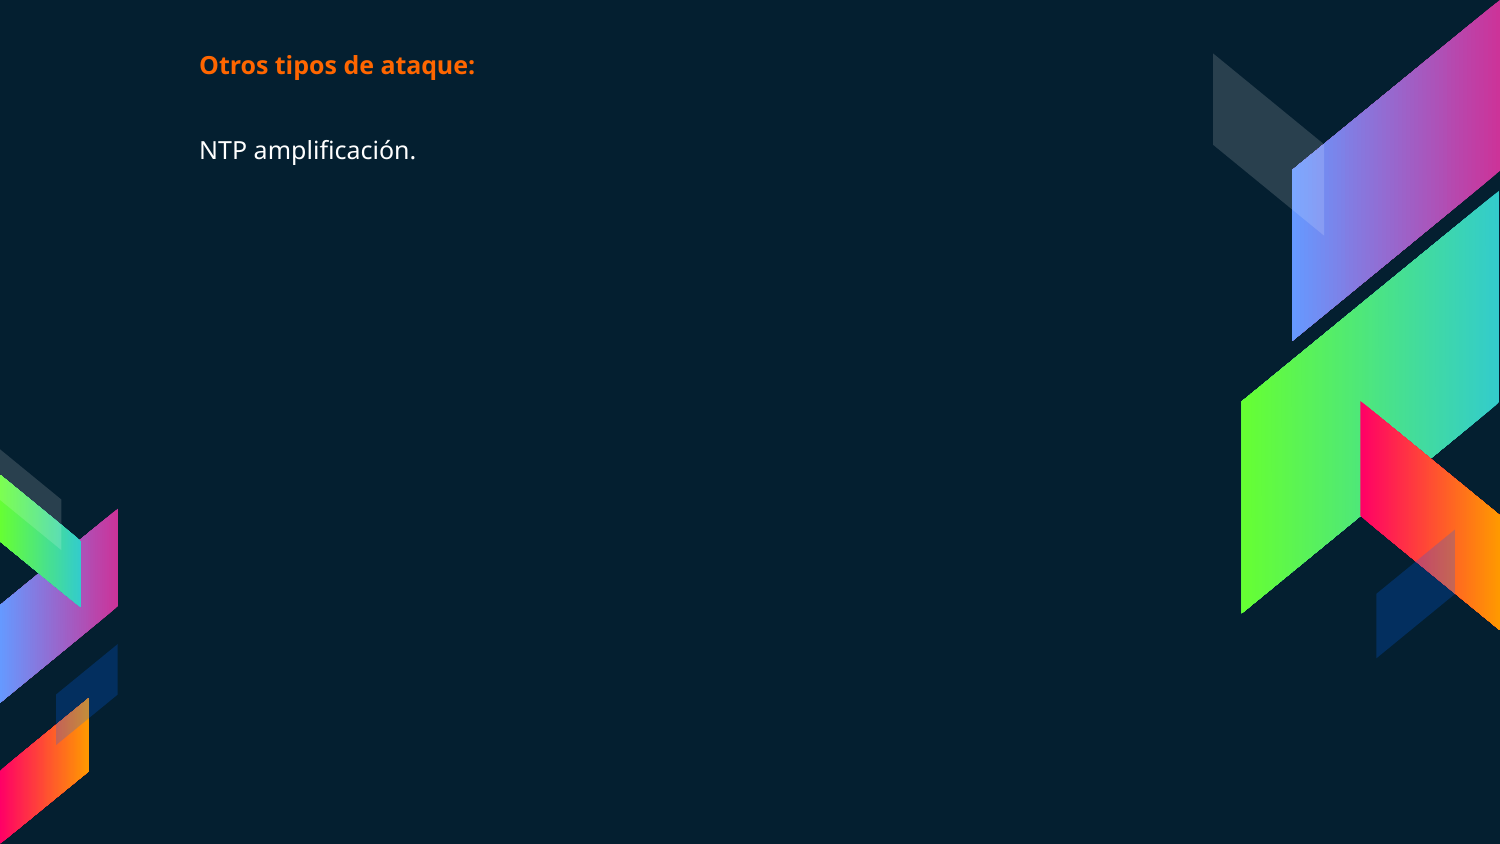

# Otros tipos de ataque:
NTP amplificación.